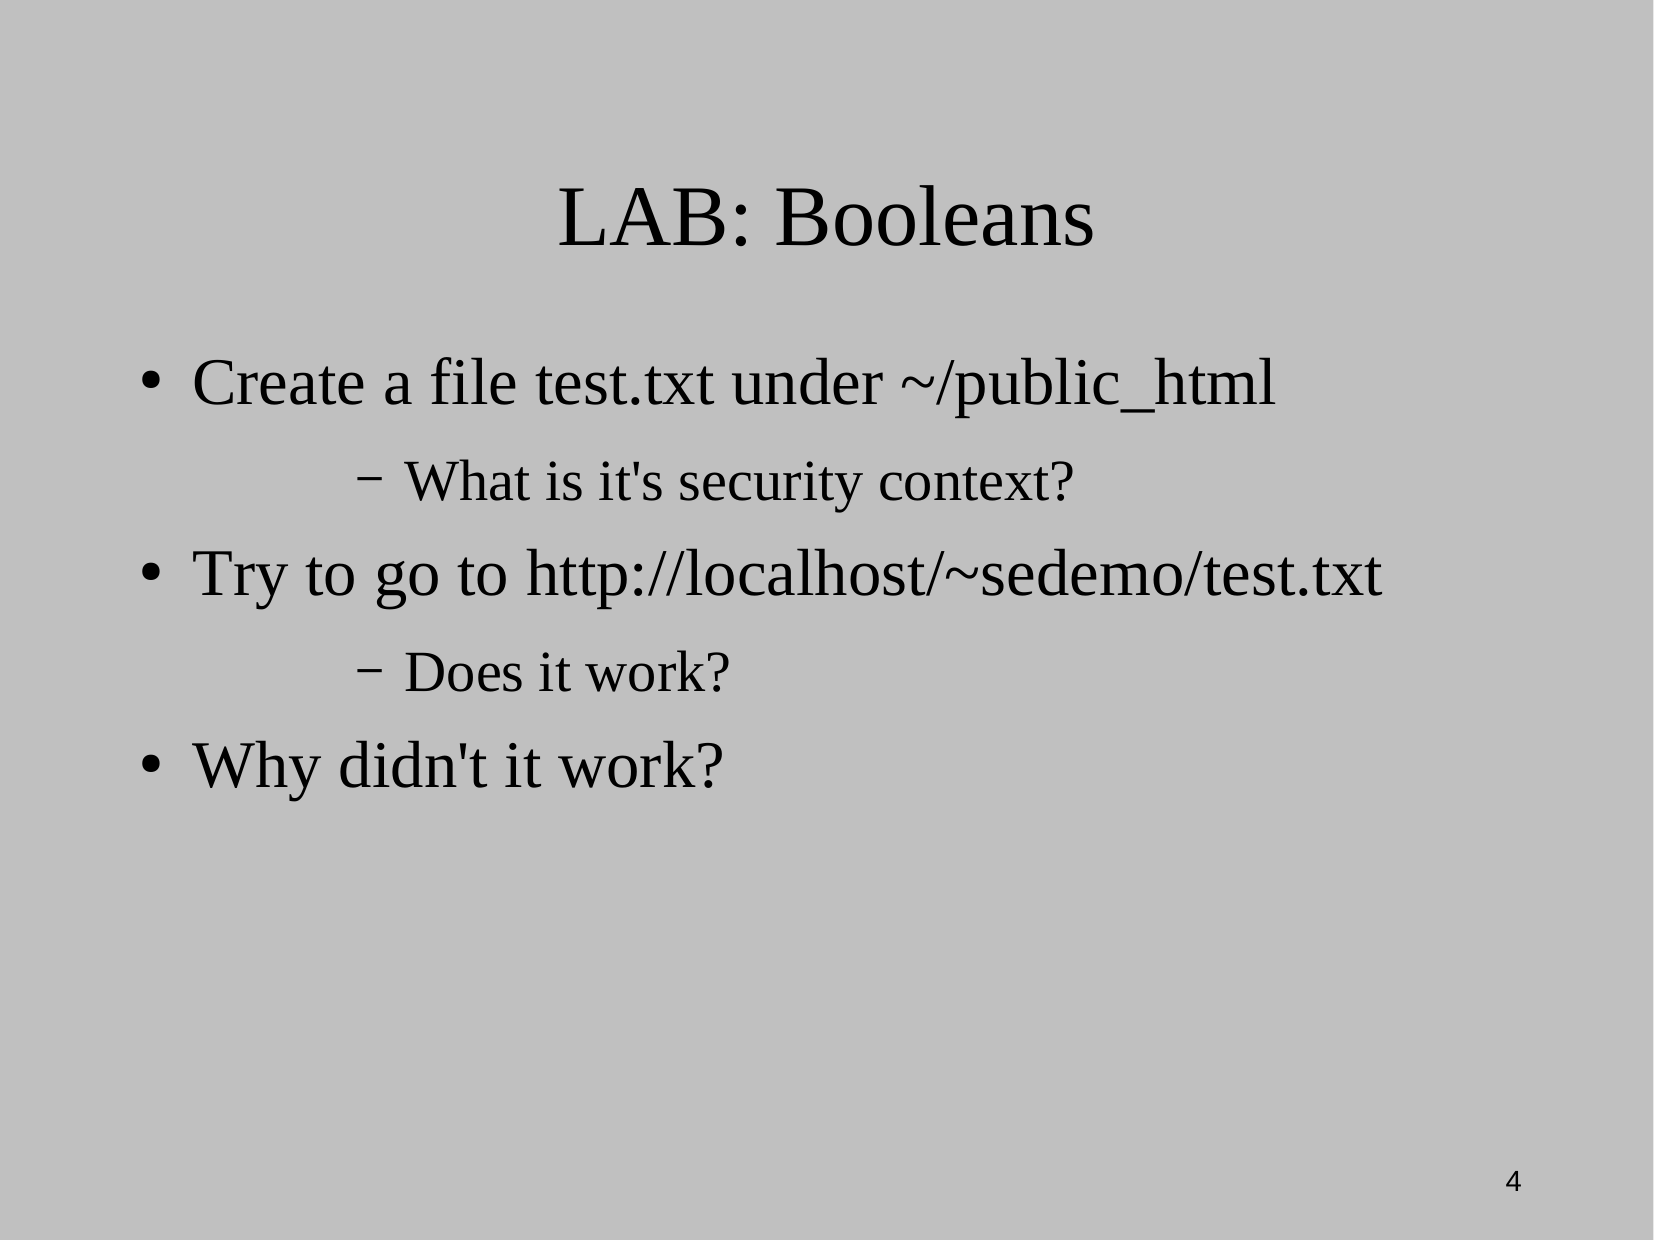

# LAB: Booleans
Create a file test.txt under ~/public_html
What is it's security context?
Try to go to http://localhost/~sedemo/test.txt
Does it work?
Why didn't it work?